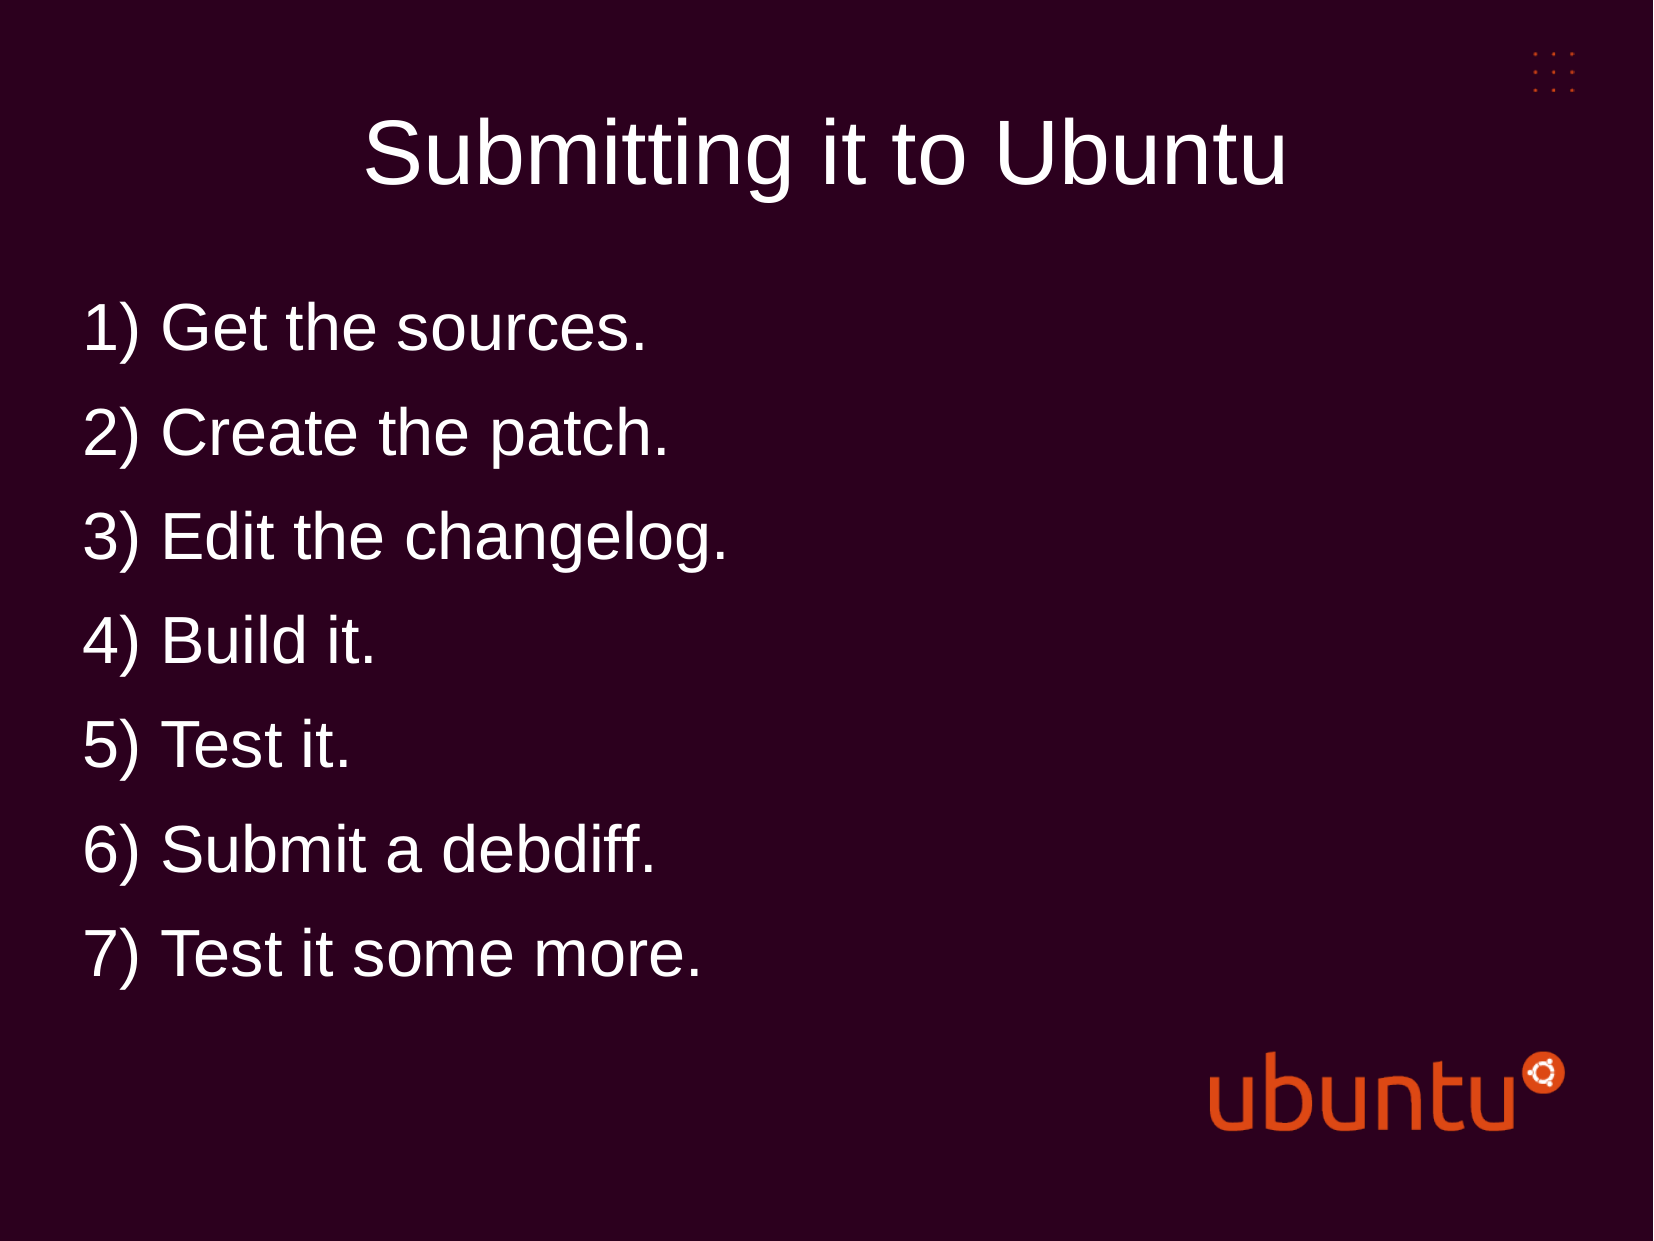

# Submitting it to Ubuntu
 Get the sources.
 Create the patch.
 Edit the changelog.
 Build it.
 Test it.
 Submit a debdiff.
 Test it some more.